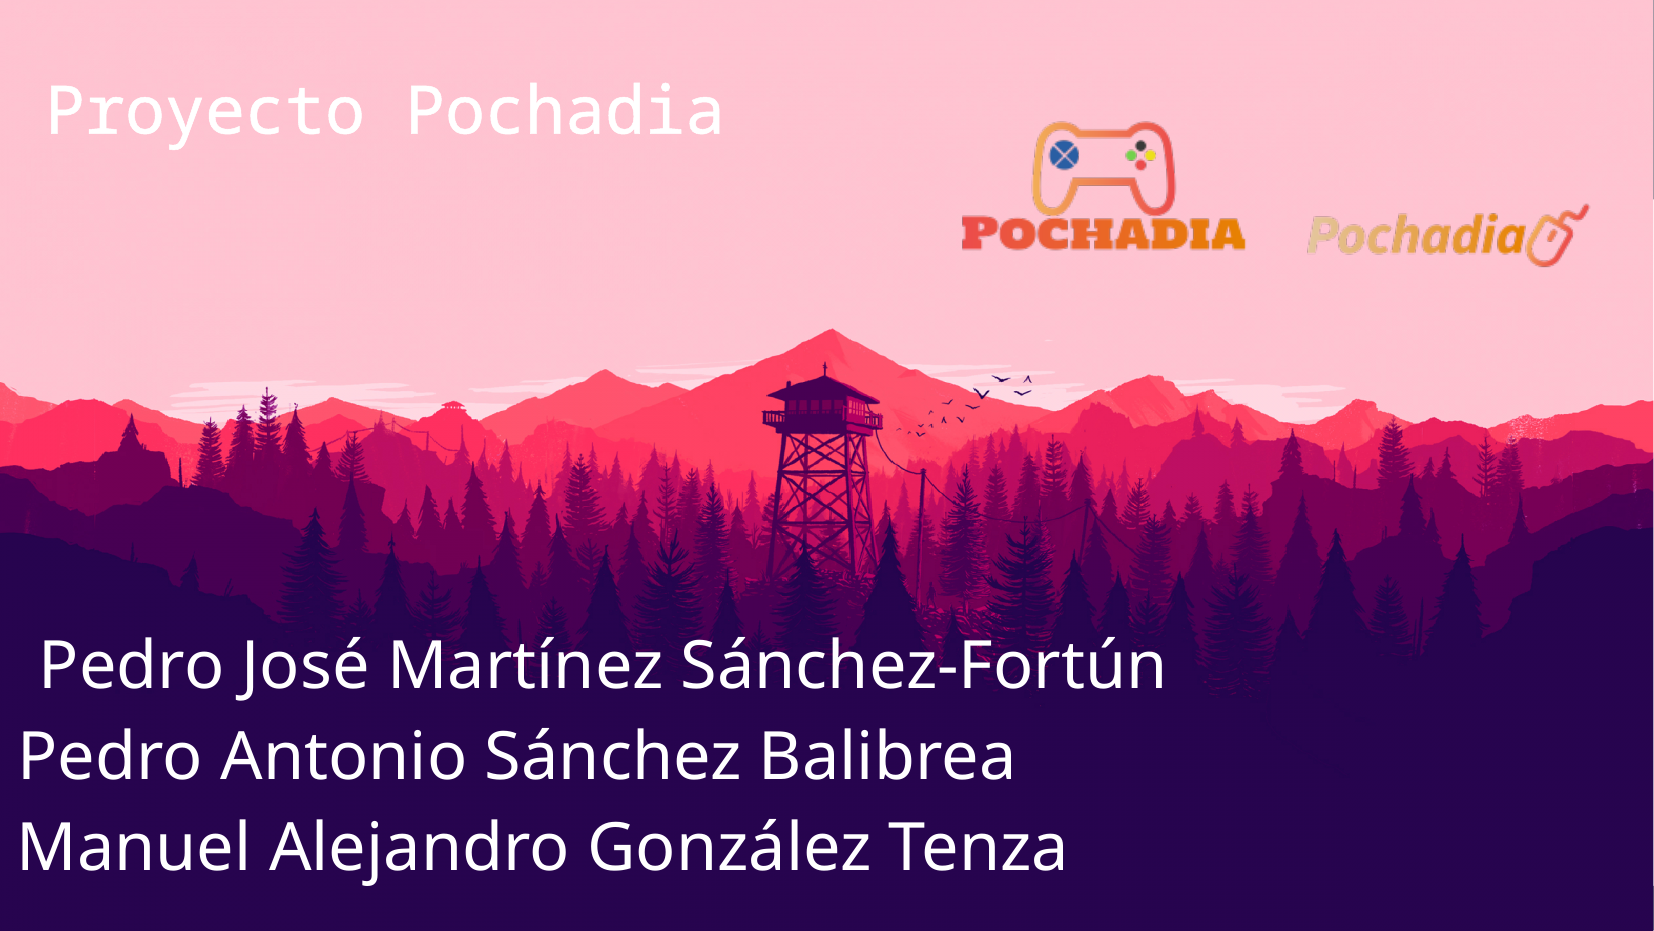

# Proyecto Pochadia
 Pedro José Martínez Sánchez-Fortún
Pedro Antonio Sánchez Balibrea
 Manuel Alejandro González Tenza